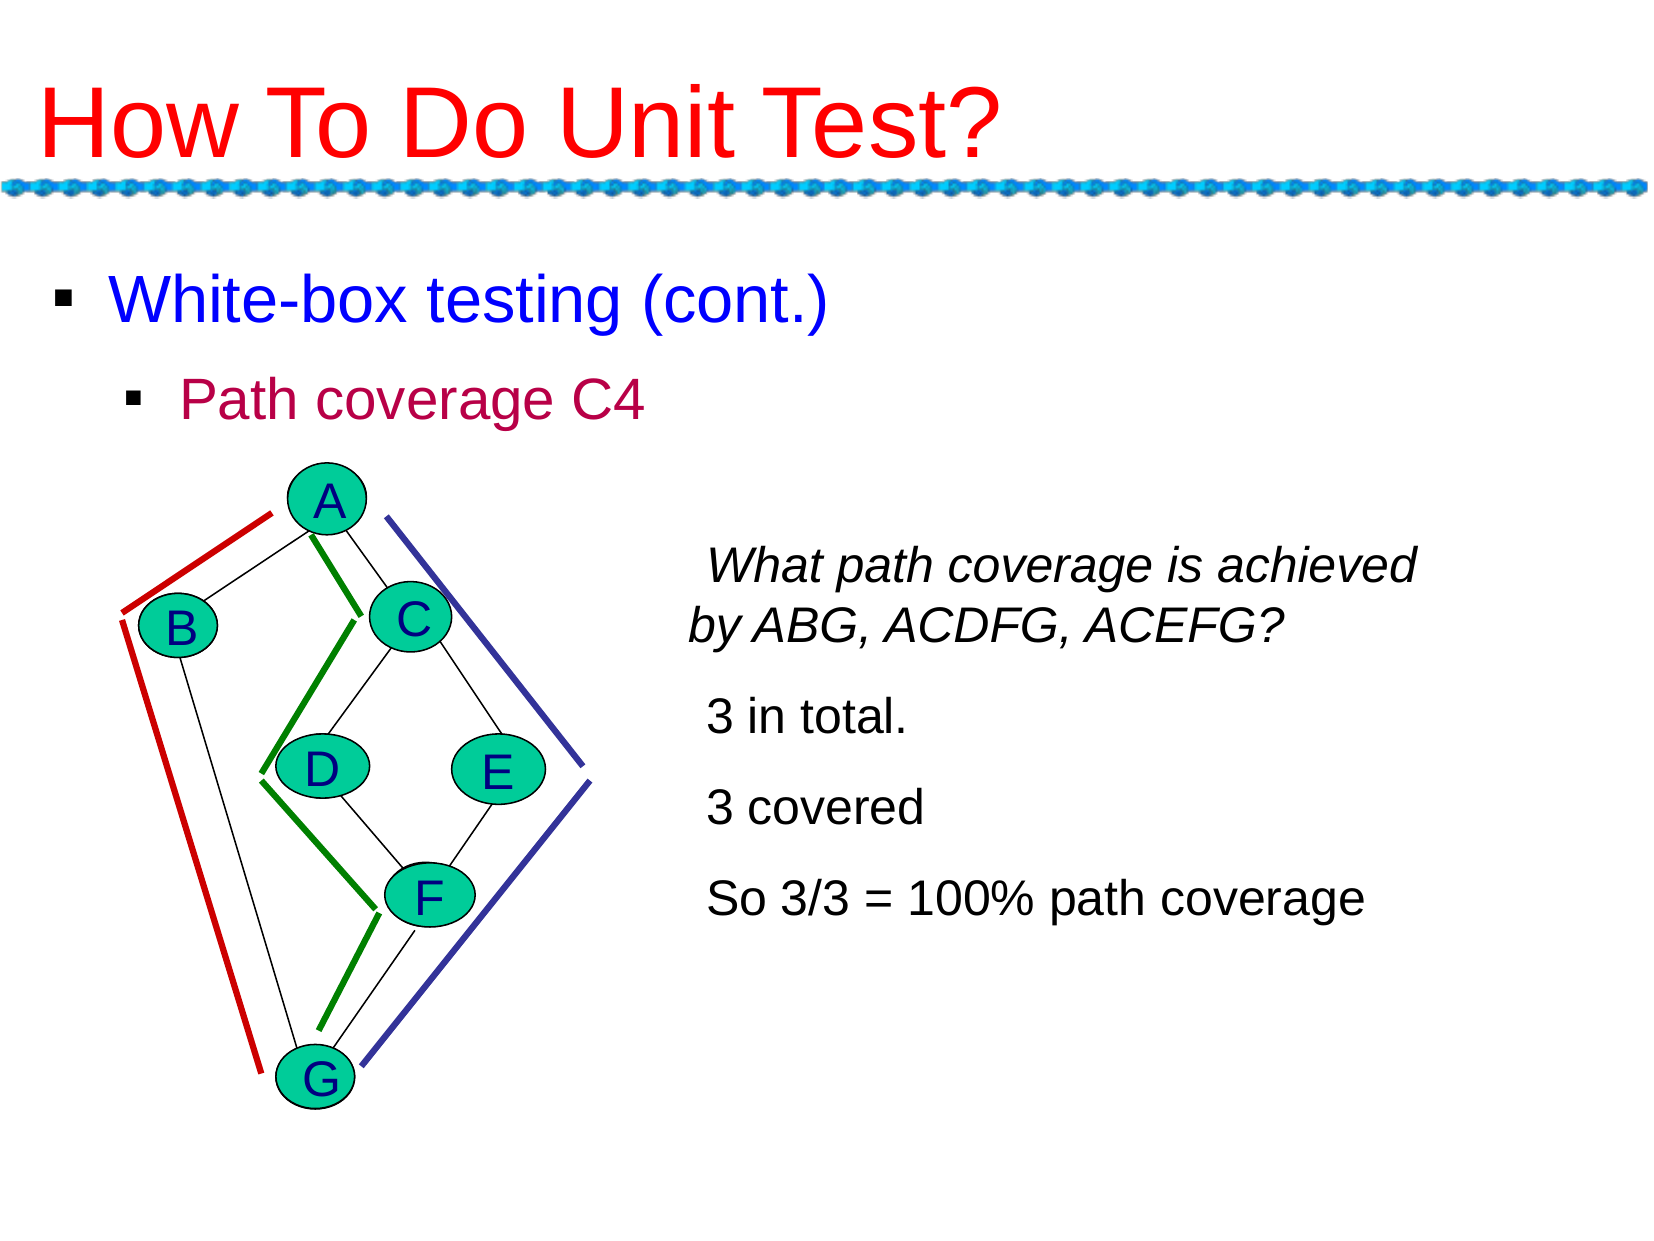

# How To Do Unit Test?
White-box testing (cont.)
Path coverage C4
A
A
What path coverage is achieved by ABG, ACDFG, ACEFG?
3 in total.
3 covered
So 3/3 = 100% path coverage
C
C
B
B
D
D
E
E
F
F
G
G